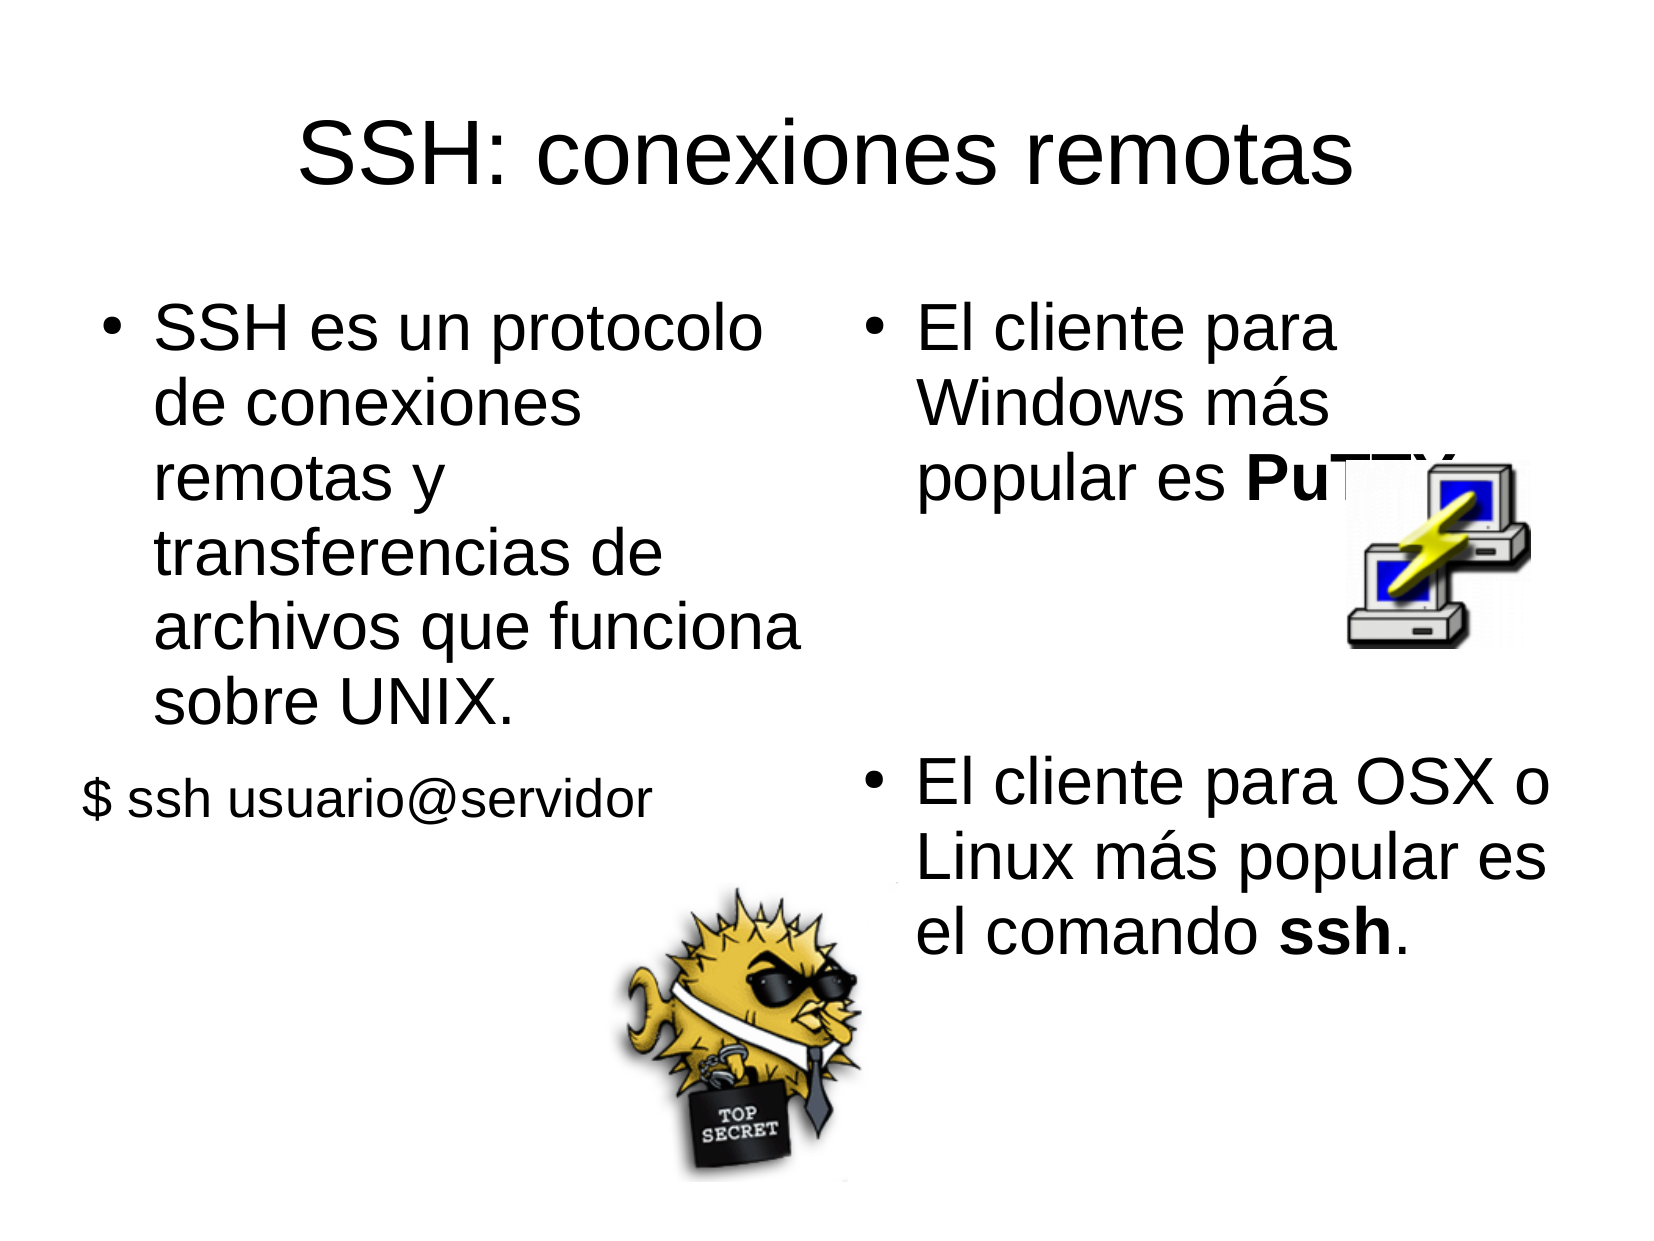

# SSH: conexiones remotas
SSH es un protocolo de conexiones remotas y transferencias de archivos que funciona sobre UNIX.
$ ssh usuario@servidor
El cliente para Windows más popular es PuTTY.
El cliente para OSX o Linux más popular es el comando ssh.